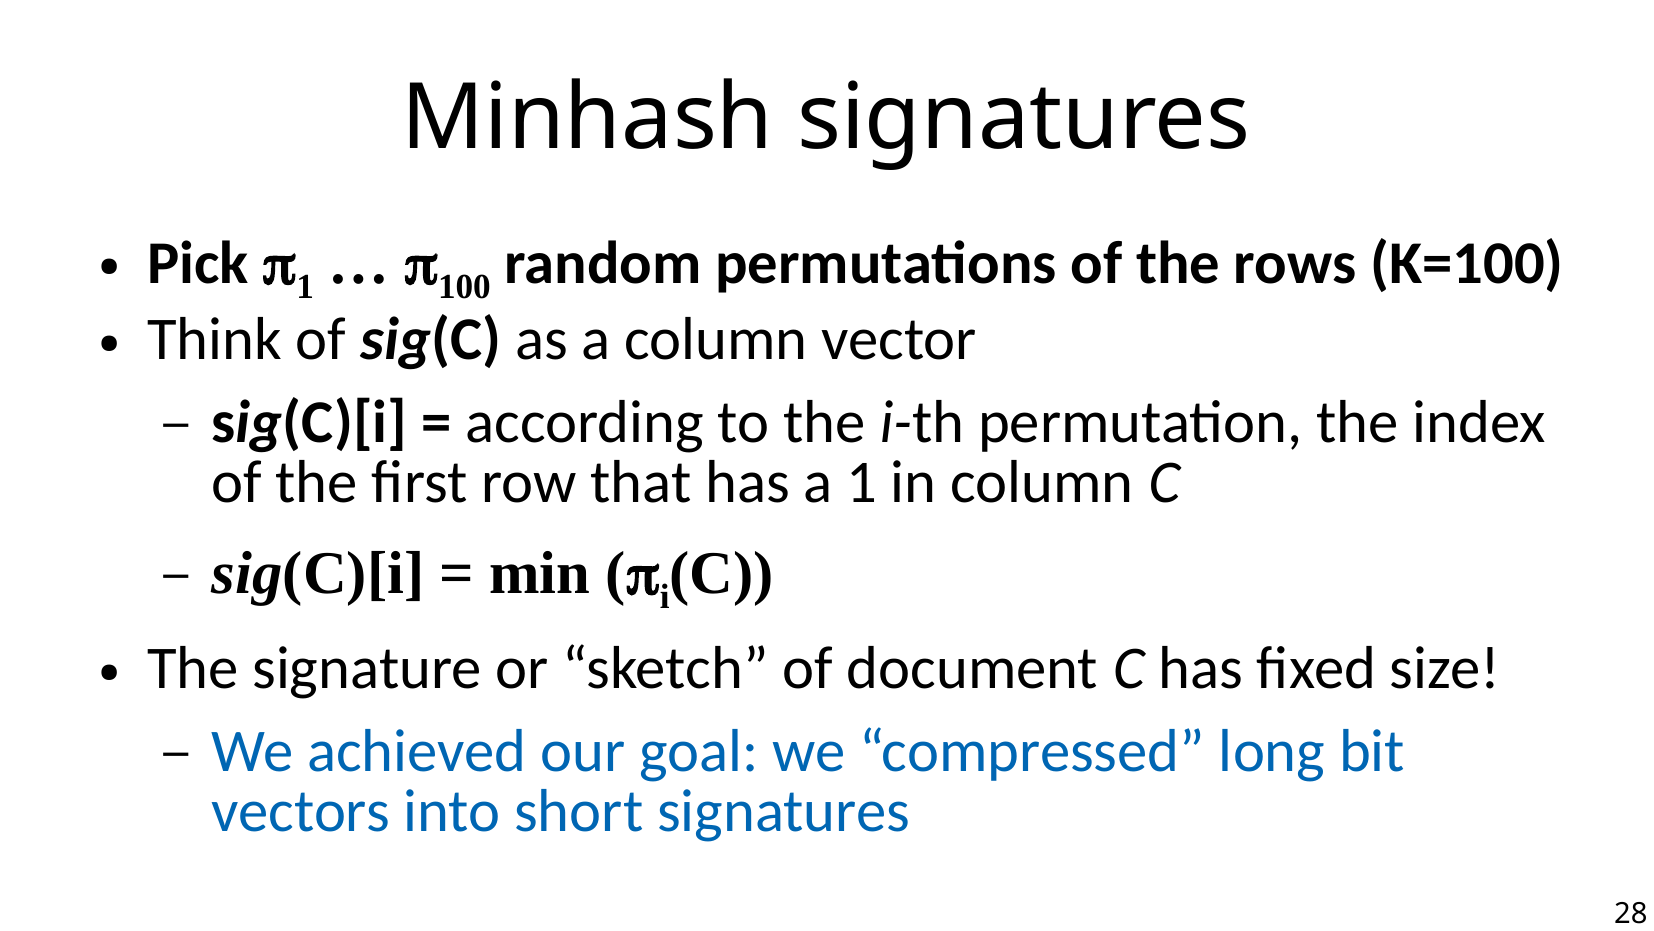

# Minhash signatures
Pick 1 … 100 random permutations of the rows (K=100)
Think of sig(C) as a column vector
sig(C)[i] = according to the i-th permutation, the index of the first row that has a 1 in column C
sig(C)[i] = min (i(C))
The signature or “sketch” of document C has fixed size!
We achieved our goal: we “compressed” long bit vectors into short signatures
28